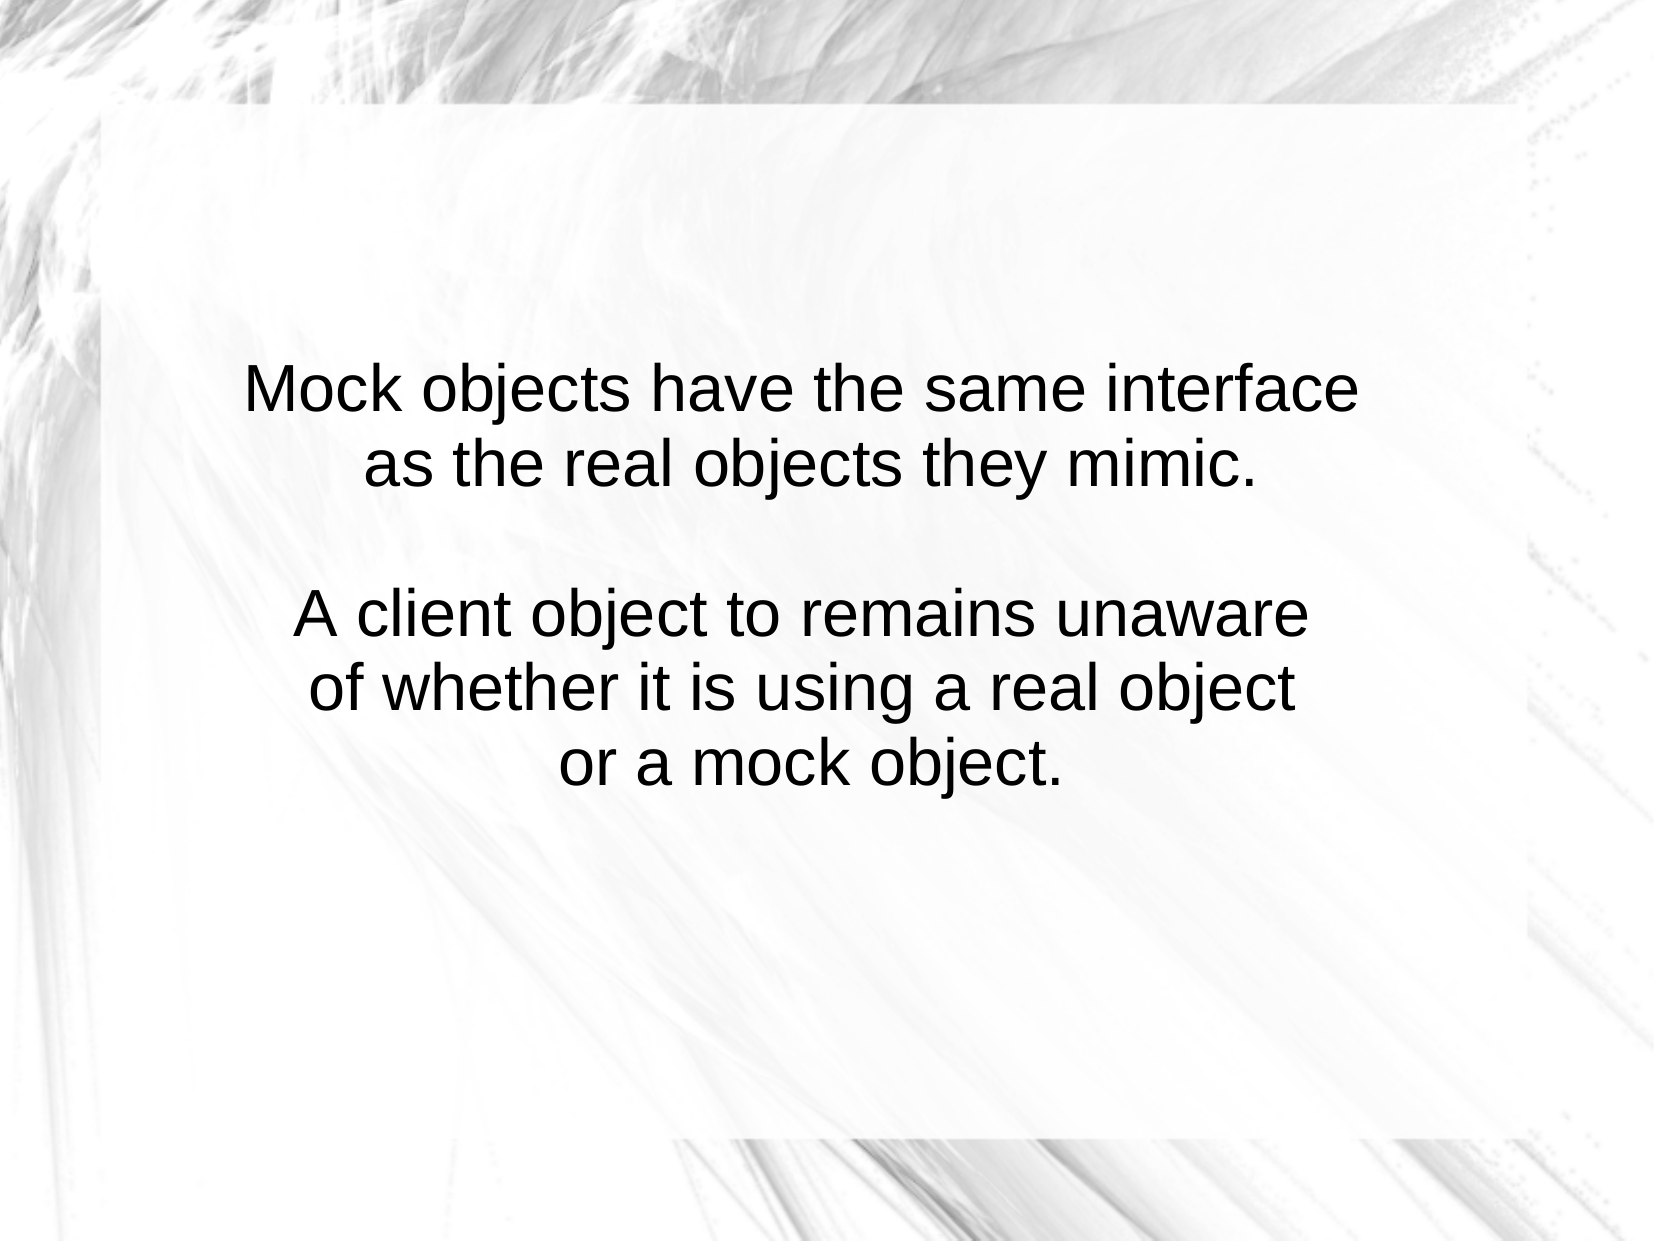

# Mock objects have the same interface
as the real objects they mimic.
A client object to remains unaware
of whether it is using a real object
or a mock object.